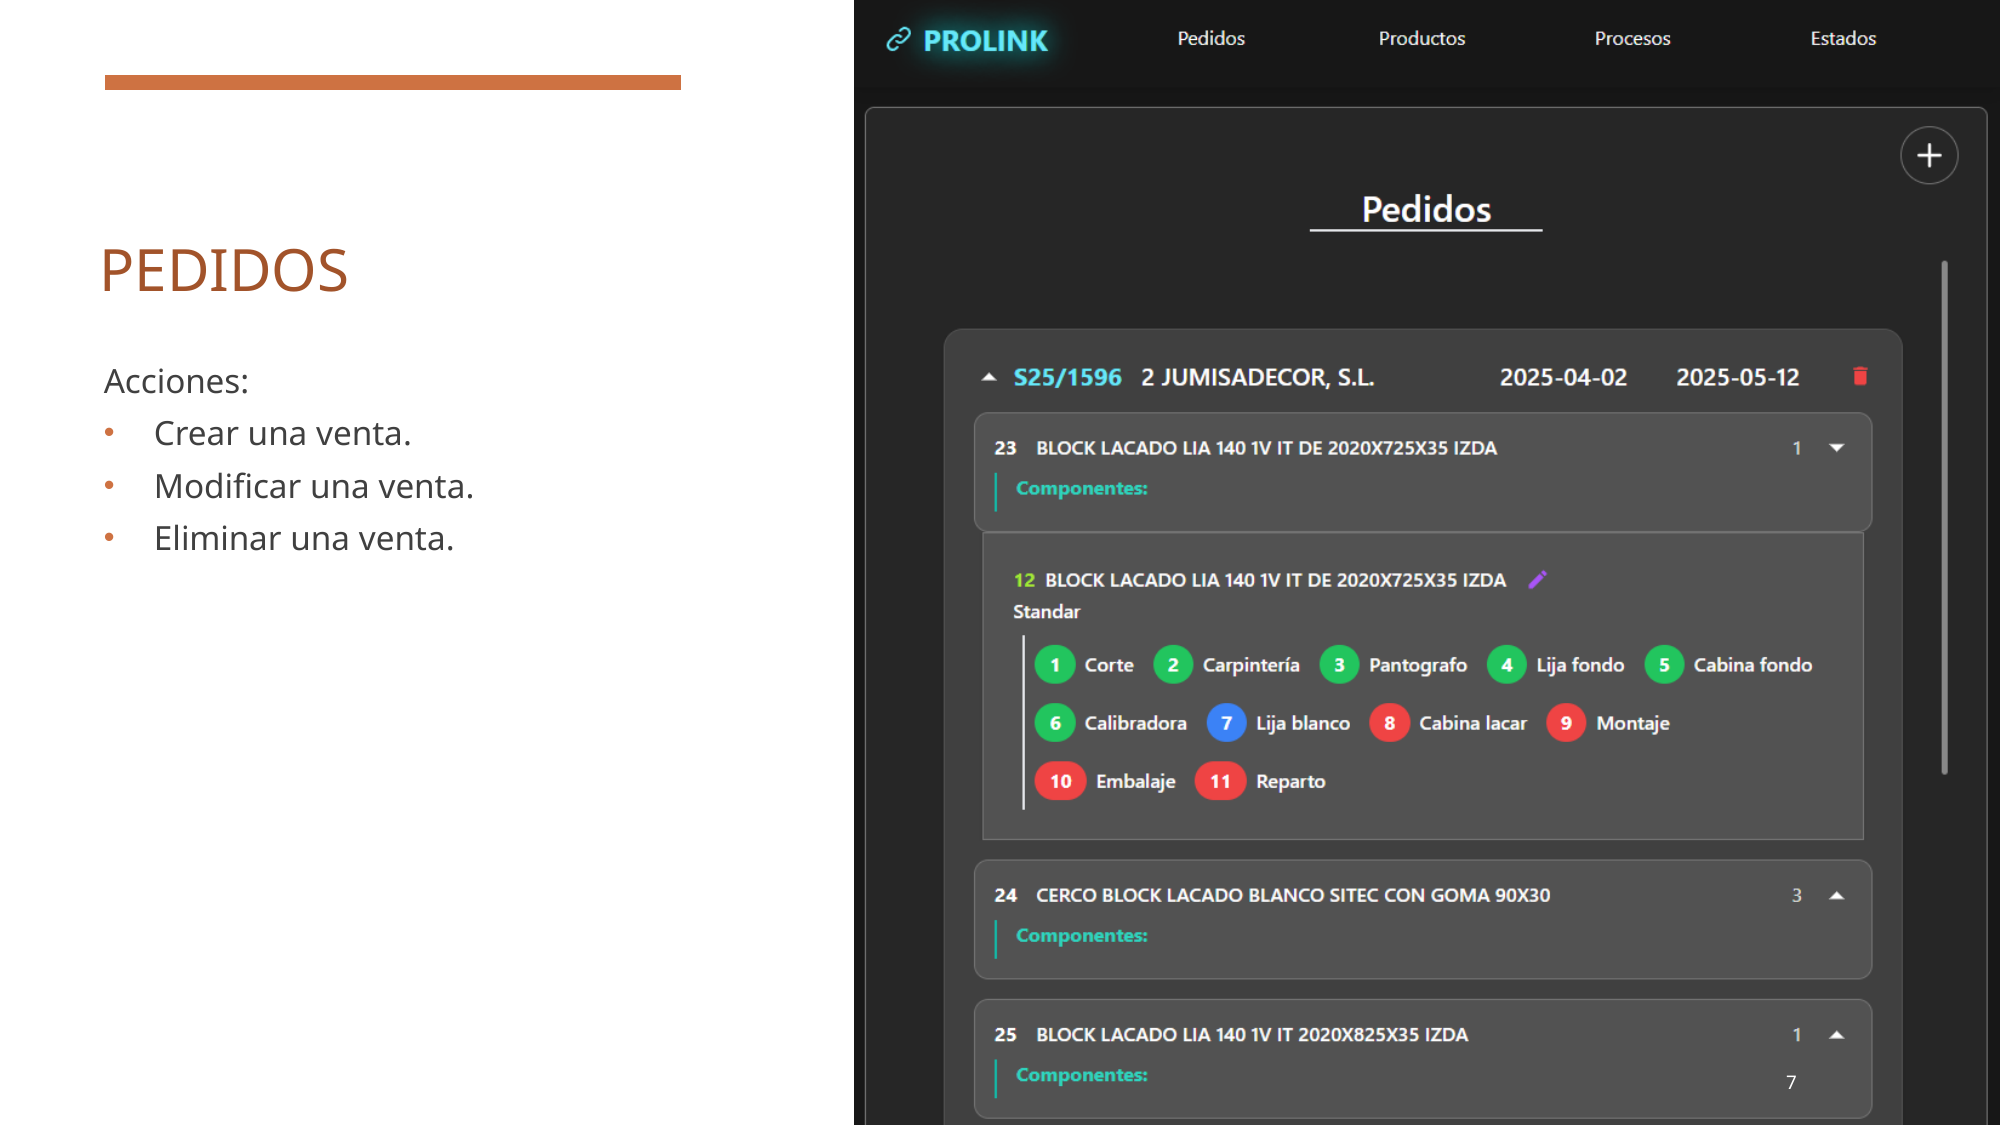

# pEDIDOS
Acciones:
Crear una venta.
Modificar una venta.
Eliminar una venta.